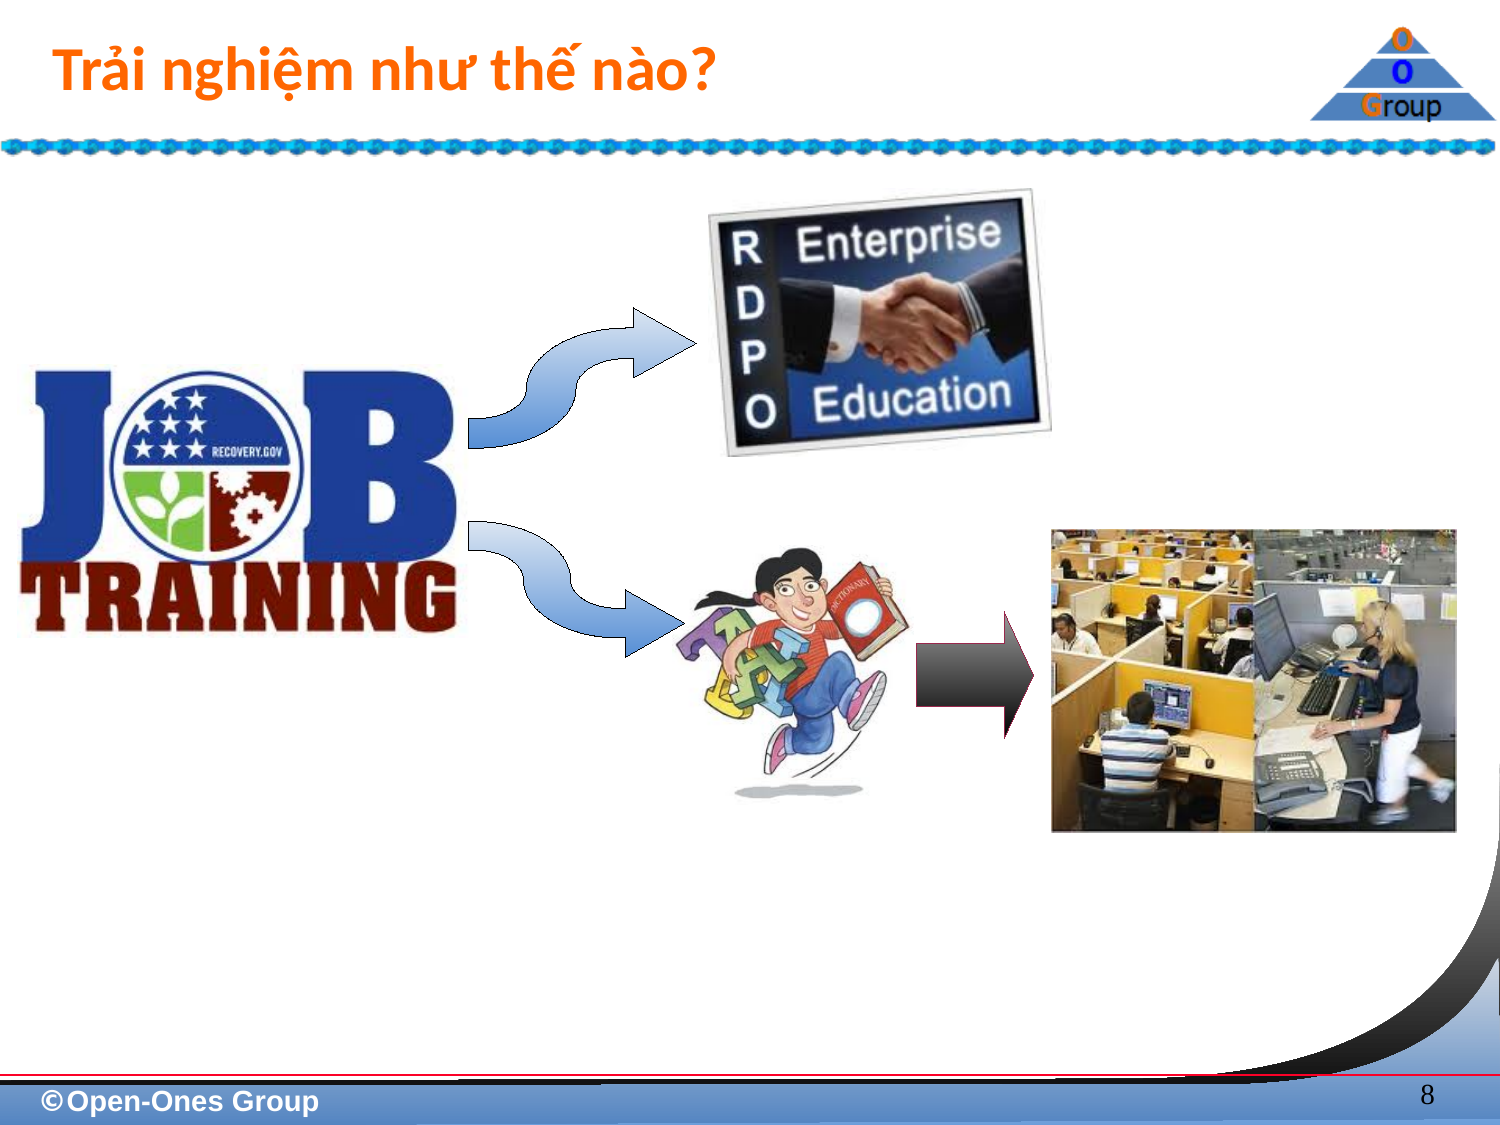

# Trải nghiệm như thế nào?
8